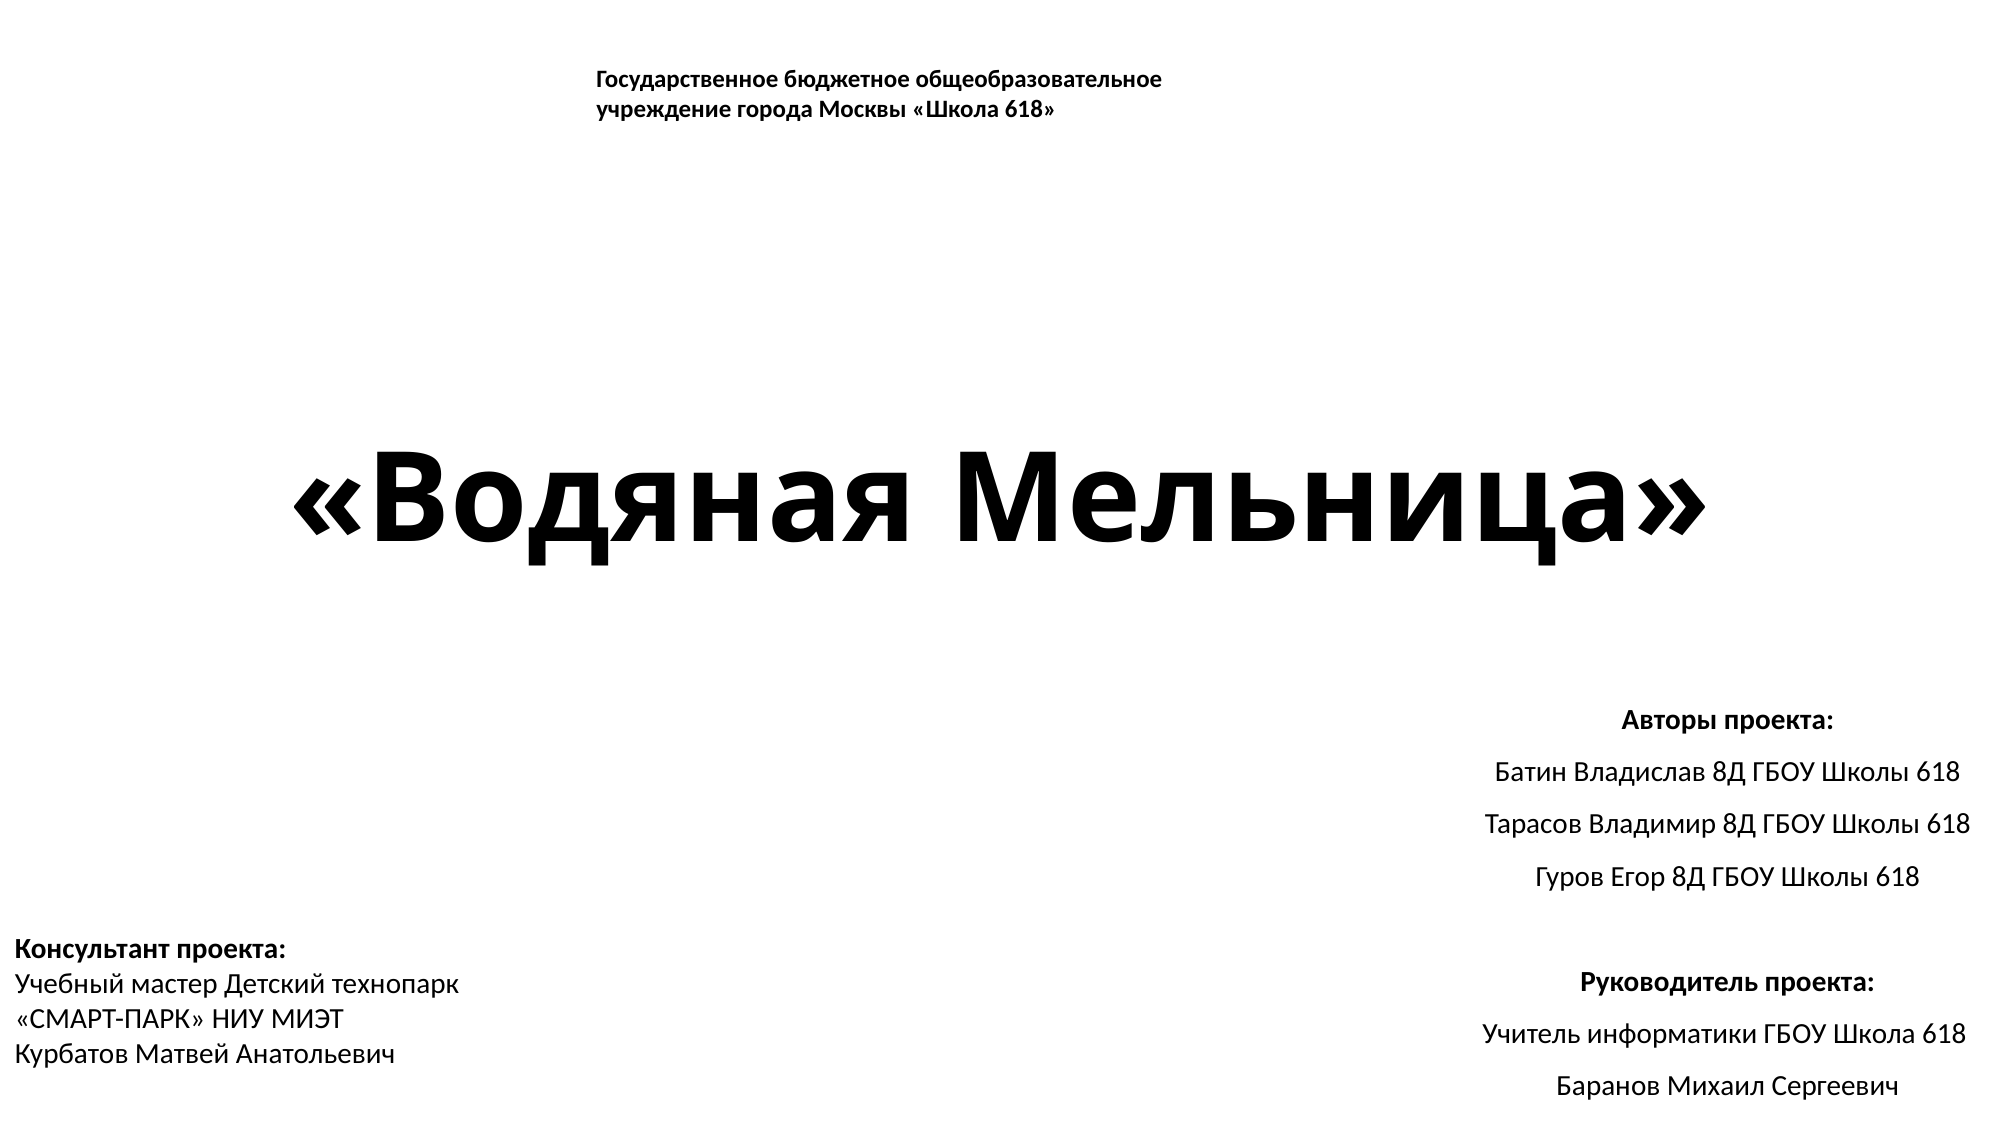

Государственное бюджетное общеобразовательное
учреждение города Москвы «Школа 618»
# «Водяная Мельница»
Авторы проекта:
Батин Владислав 8Д ГБОУ Школы 618
Тарасов Владимир 8Д ГБОУ Школы 618
Гуров Егор 8Д ГБОУ Школы 618
Руководитель проекта:
Учитель информатики ГБОУ Школа 618
Баранов Михаил Сергеевич
Консультант проекта:
Учебный мастер Детский технопарк
«СМАРТ-ПАРК» НИУ МИЭТ
Курбатов Матвей Анатольевич